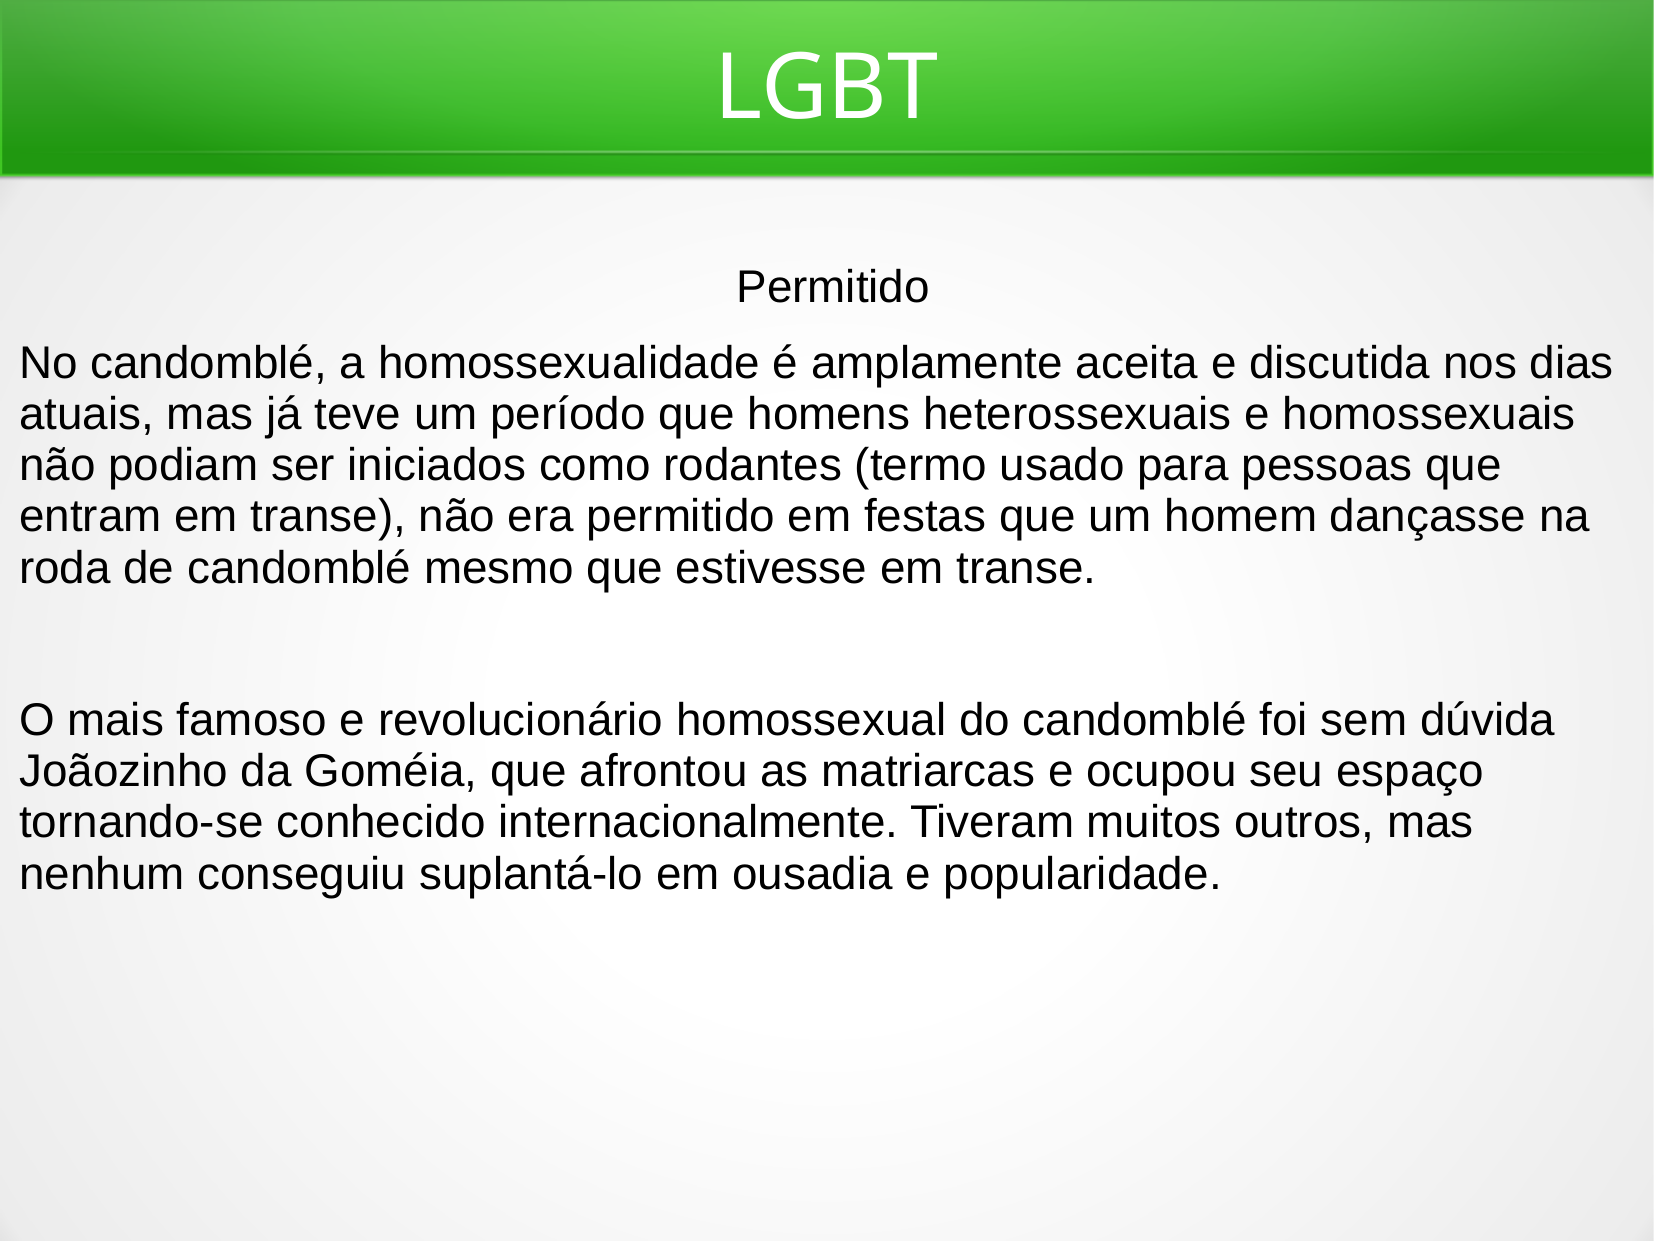

# LGBT
Permitido
No candomblé, a homossexualidade é amplamente aceita e discutida nos dias atuais, mas já teve um período que homens heterossexuais e homossexuais não podiam ser iniciados como rodantes (termo usado para pessoas que entram em transe), não era permitido em festas que um homem dançasse na roda de candomblé mesmo que estivesse em transe.
O mais famoso e revolucionário homossexual do candomblé foi sem dúvida Joãozinho da Goméia, que afrontou as matriarcas e ocupou seu espaço tornando-se conhecido internacionalmente. Tiveram muitos outros, mas nenhum conseguiu suplantá-lo em ousadia e popularidade.